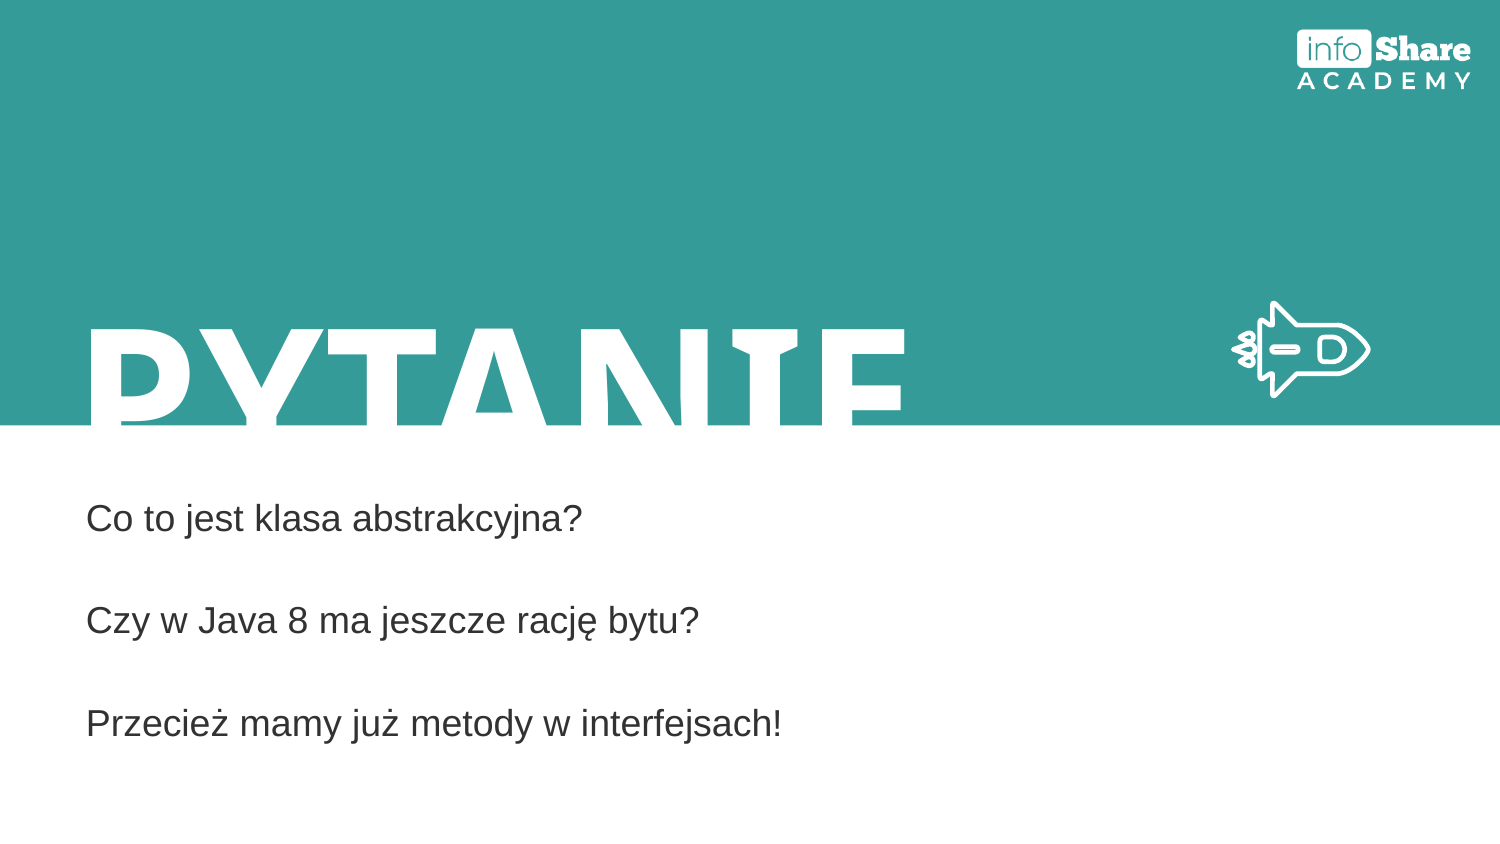

# PYTANIE
Co to jest klasa abstrakcyjna?
Czy w Java 8 ma jeszcze rację bytu?
Przecież mamy już metody w interfejsach!